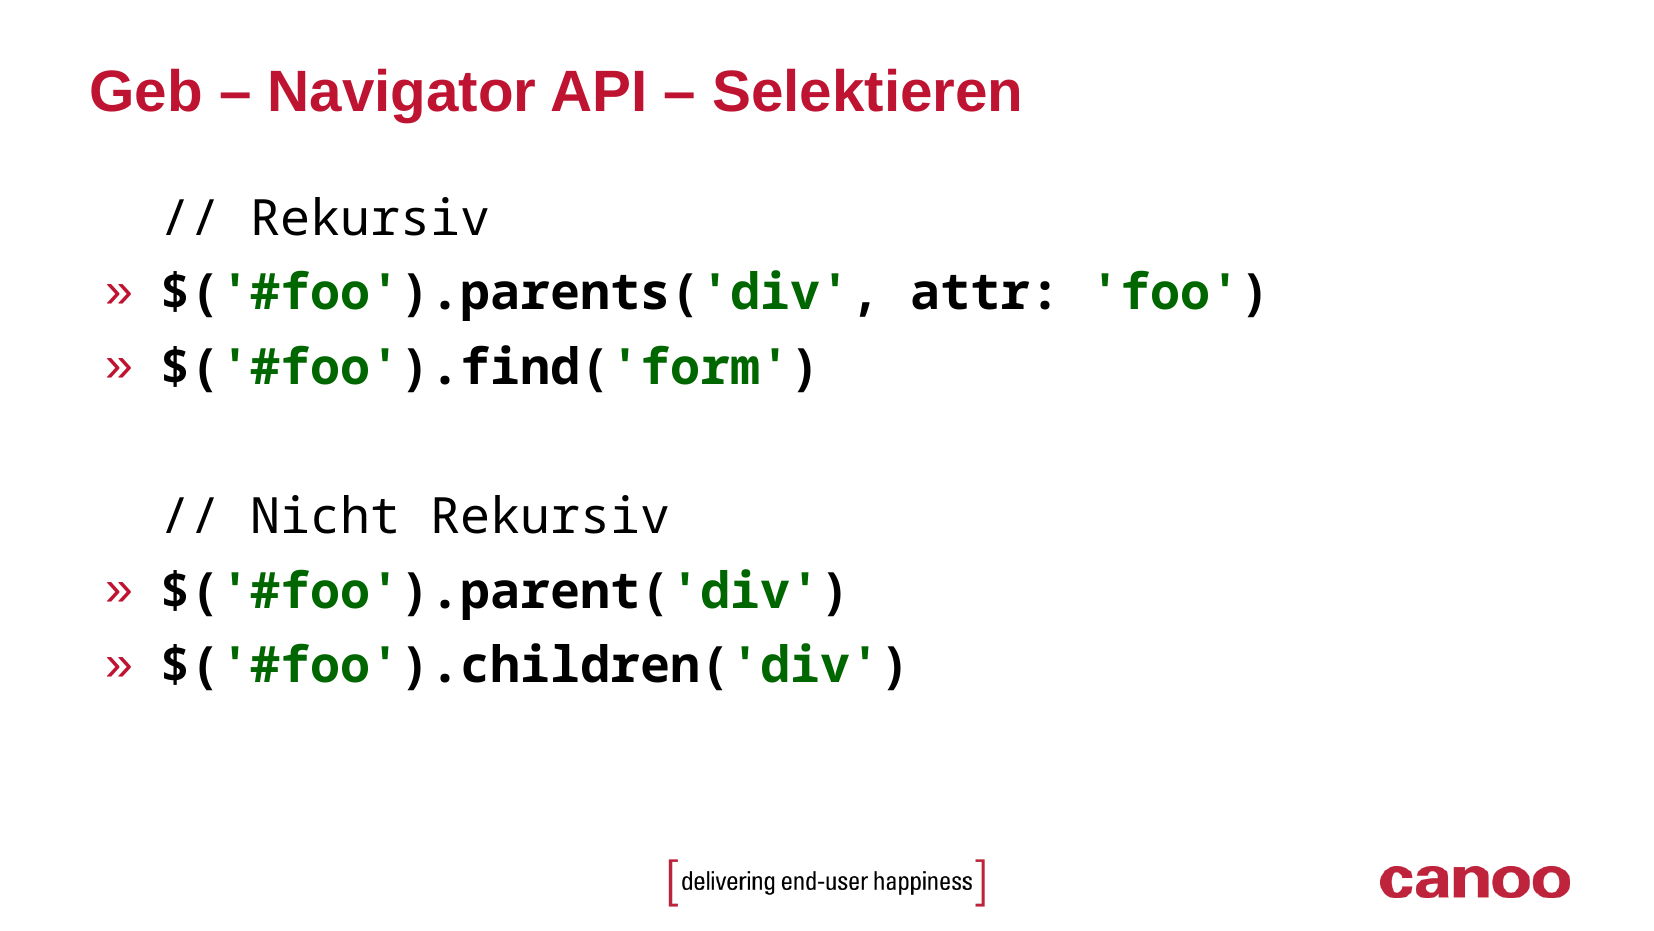

# Geb – Navigator API – Selektieren
// Rekursiv
$('#foo').parents('div', attr: 'foo')
$('#foo').find('form')
// Nicht Rekursiv
$('#foo').parent('div')
$('#foo').children('div')